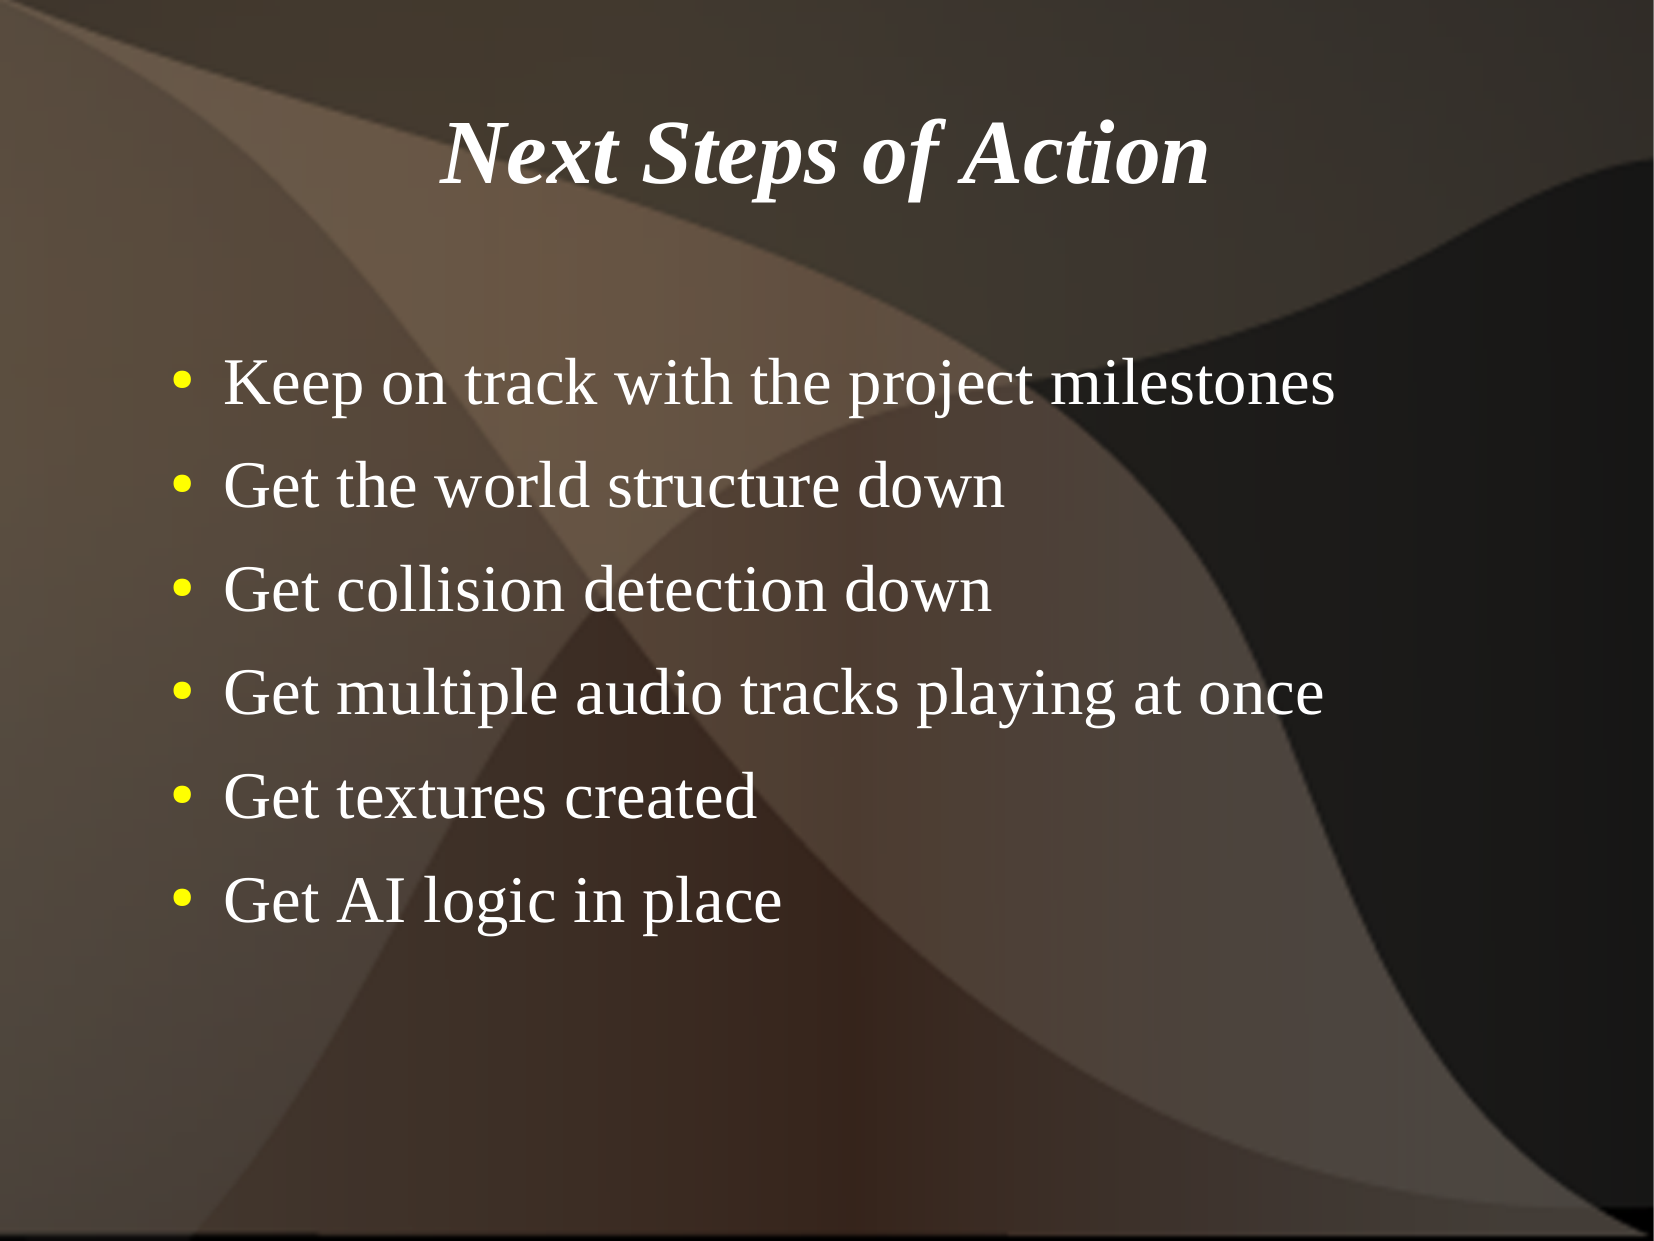

# Next Steps of Action
Keep on track with the project milestones
Get the world structure down
Get collision detection down
Get multiple audio tracks playing at once
Get textures created
Get AI logic in place